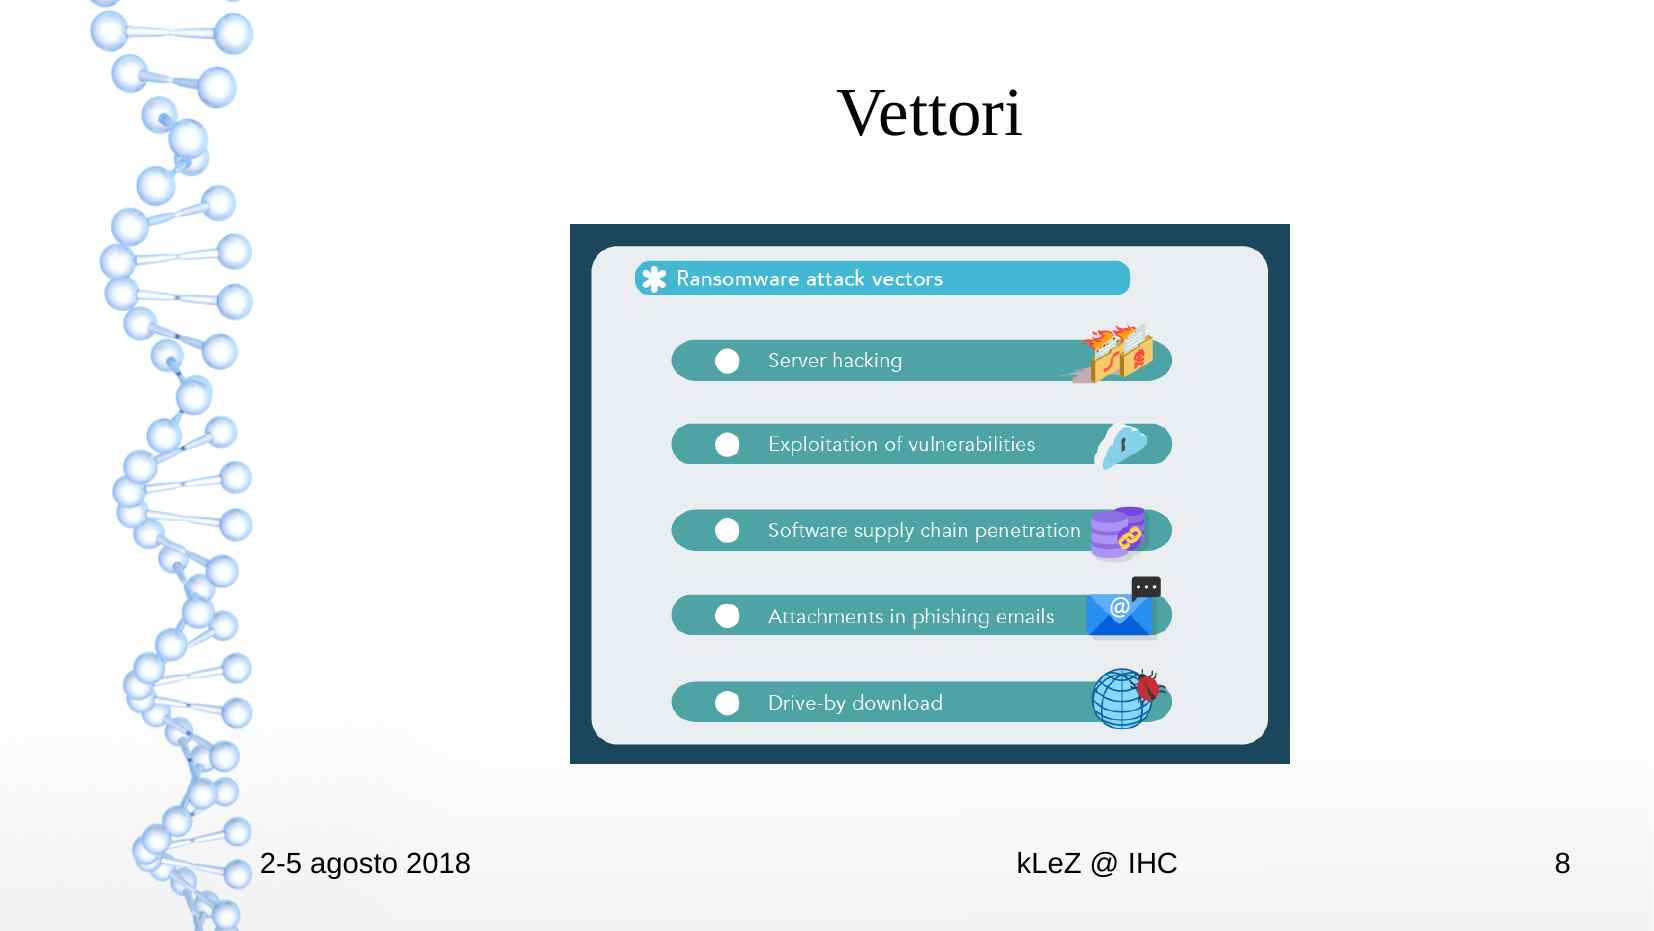

# Vettori
2-5 agosto 2018
kLeZ @ IHC
8